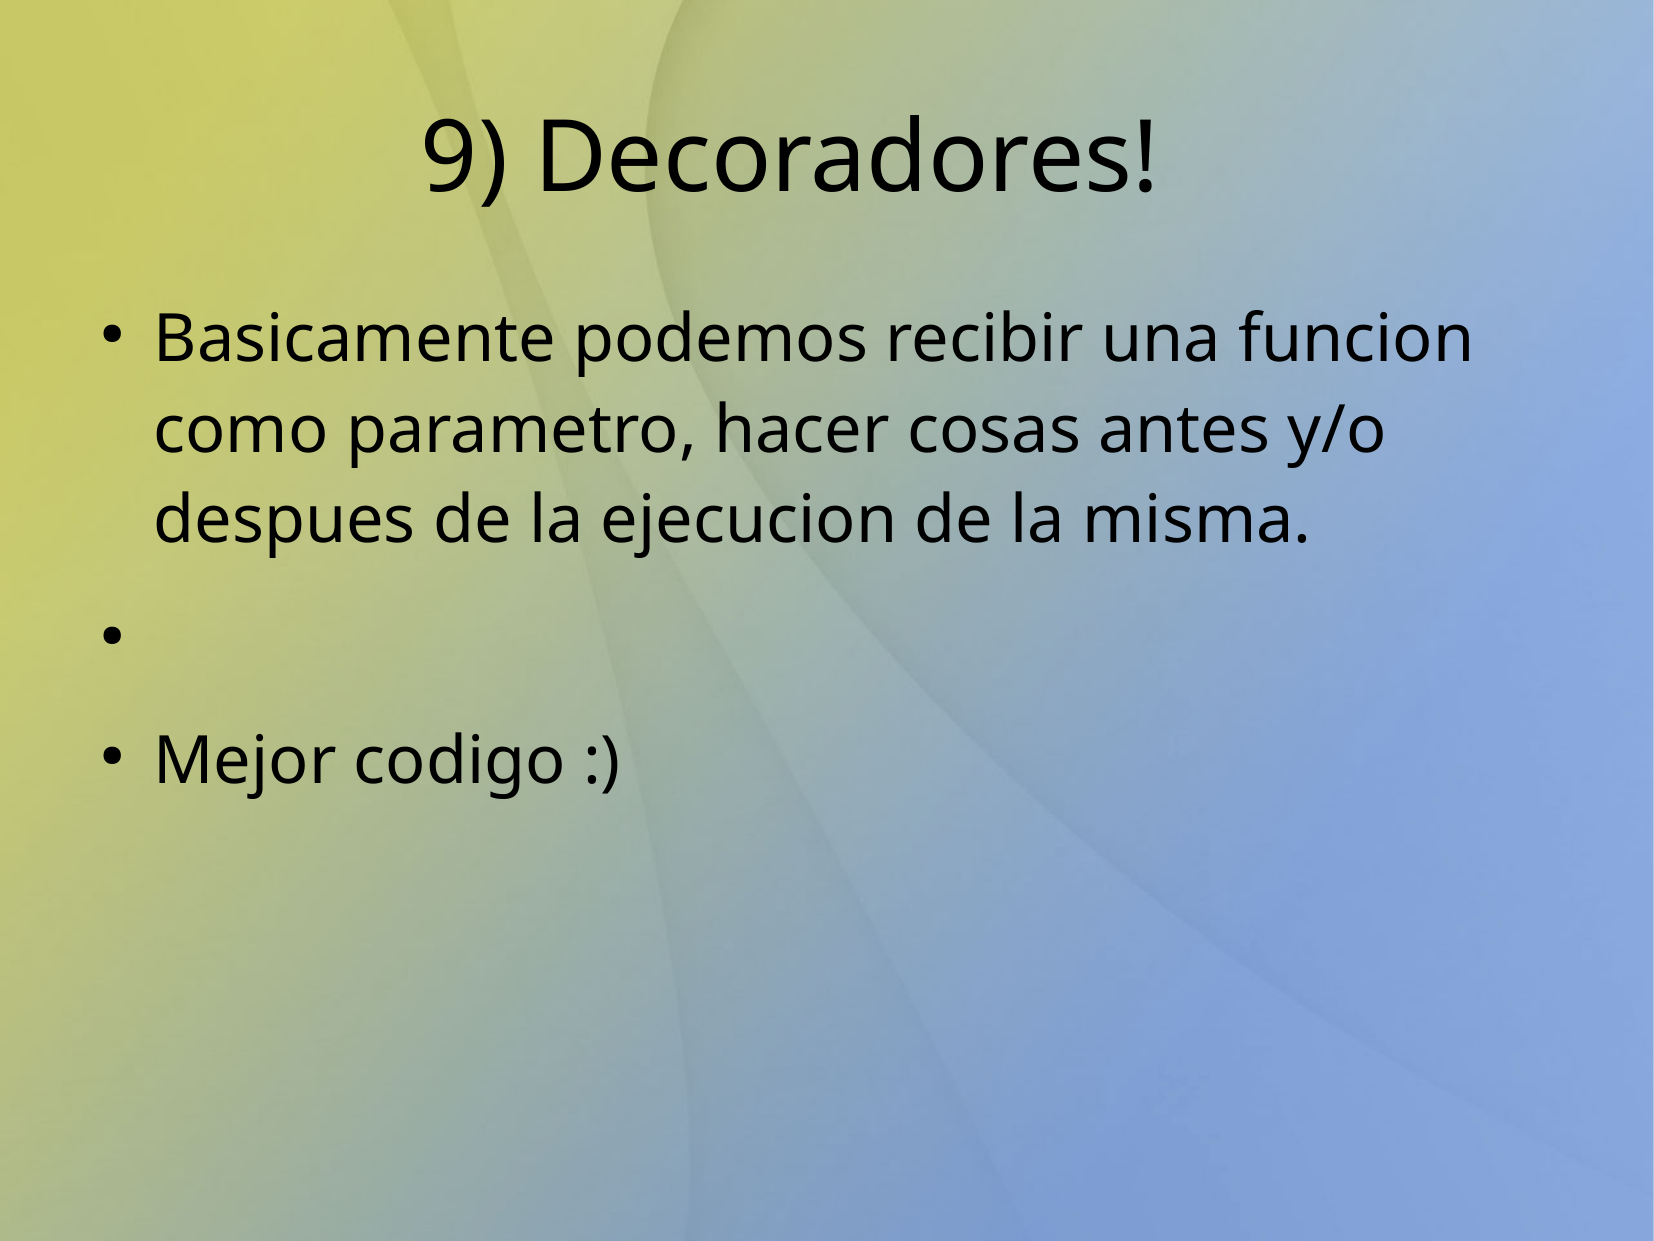

# 9) Decoradores!
Basicamente podemos recibir una funcion como parametro, hacer cosas antes y/o despues de la ejecucion de la misma.
Mejor codigo :)